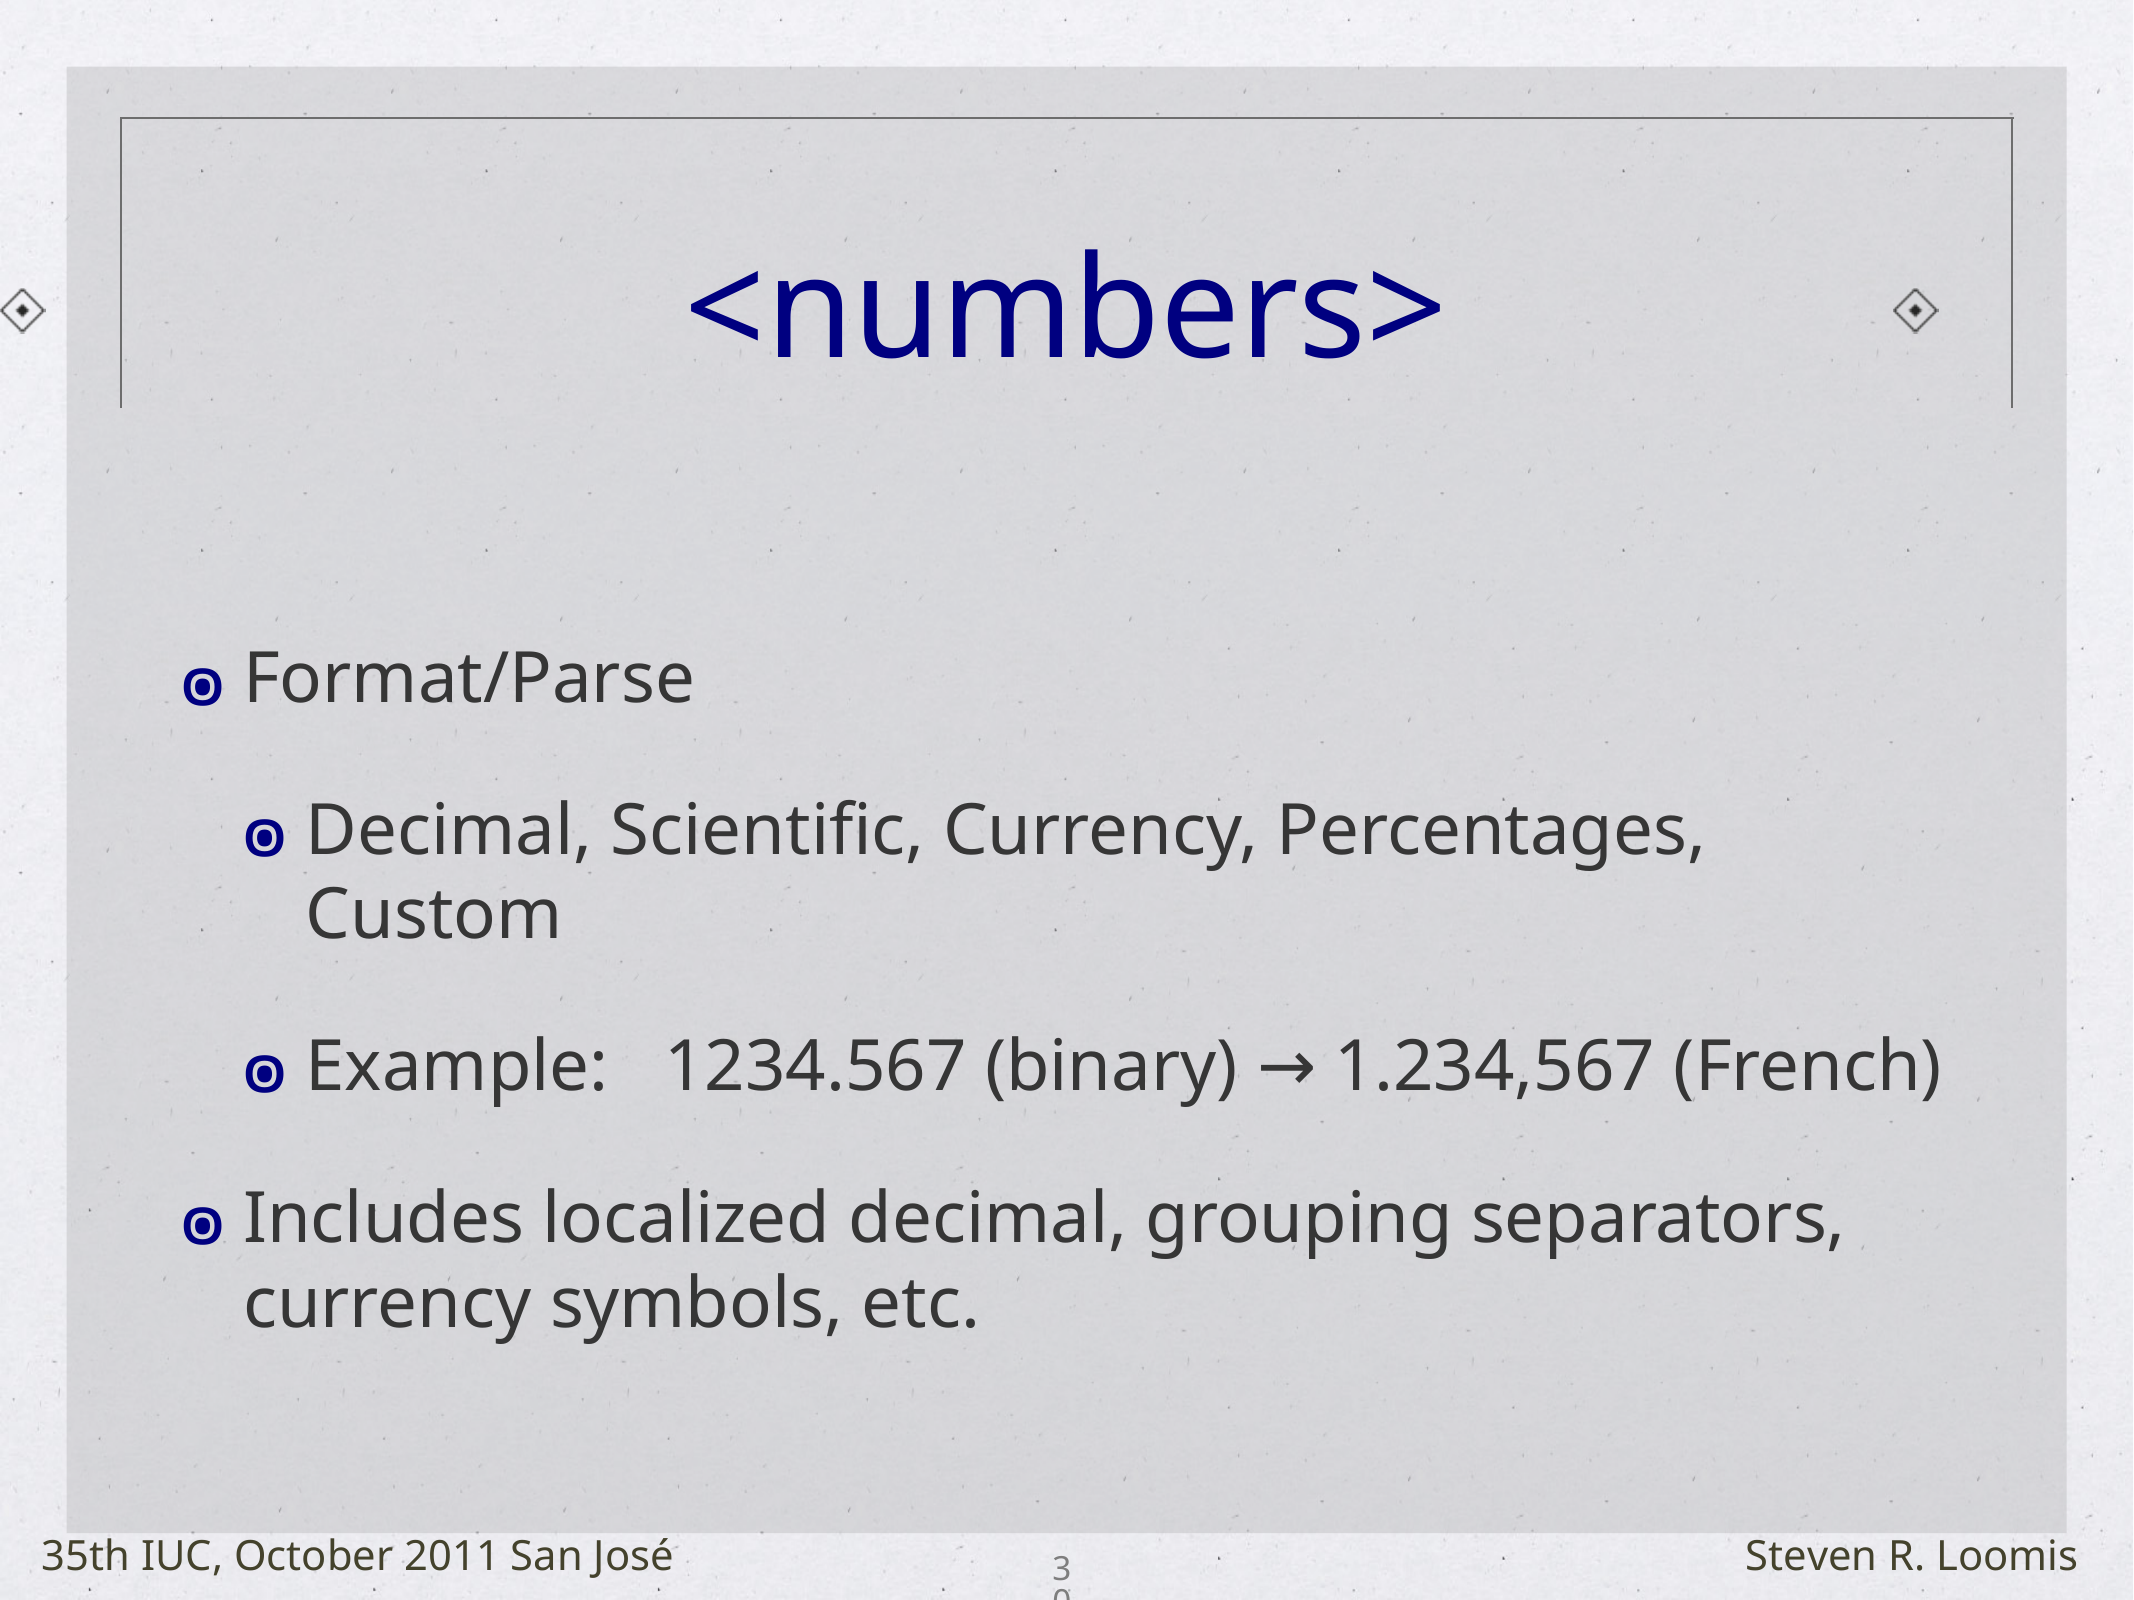

# <numbers>
Format/Parse
Decimal, Scientific, Currency, Percentages, Custom
Example: 1234.567 (binary) → 1.234,567 (French)
Includes localized decimal, grouping separators, currency symbols, etc.
30